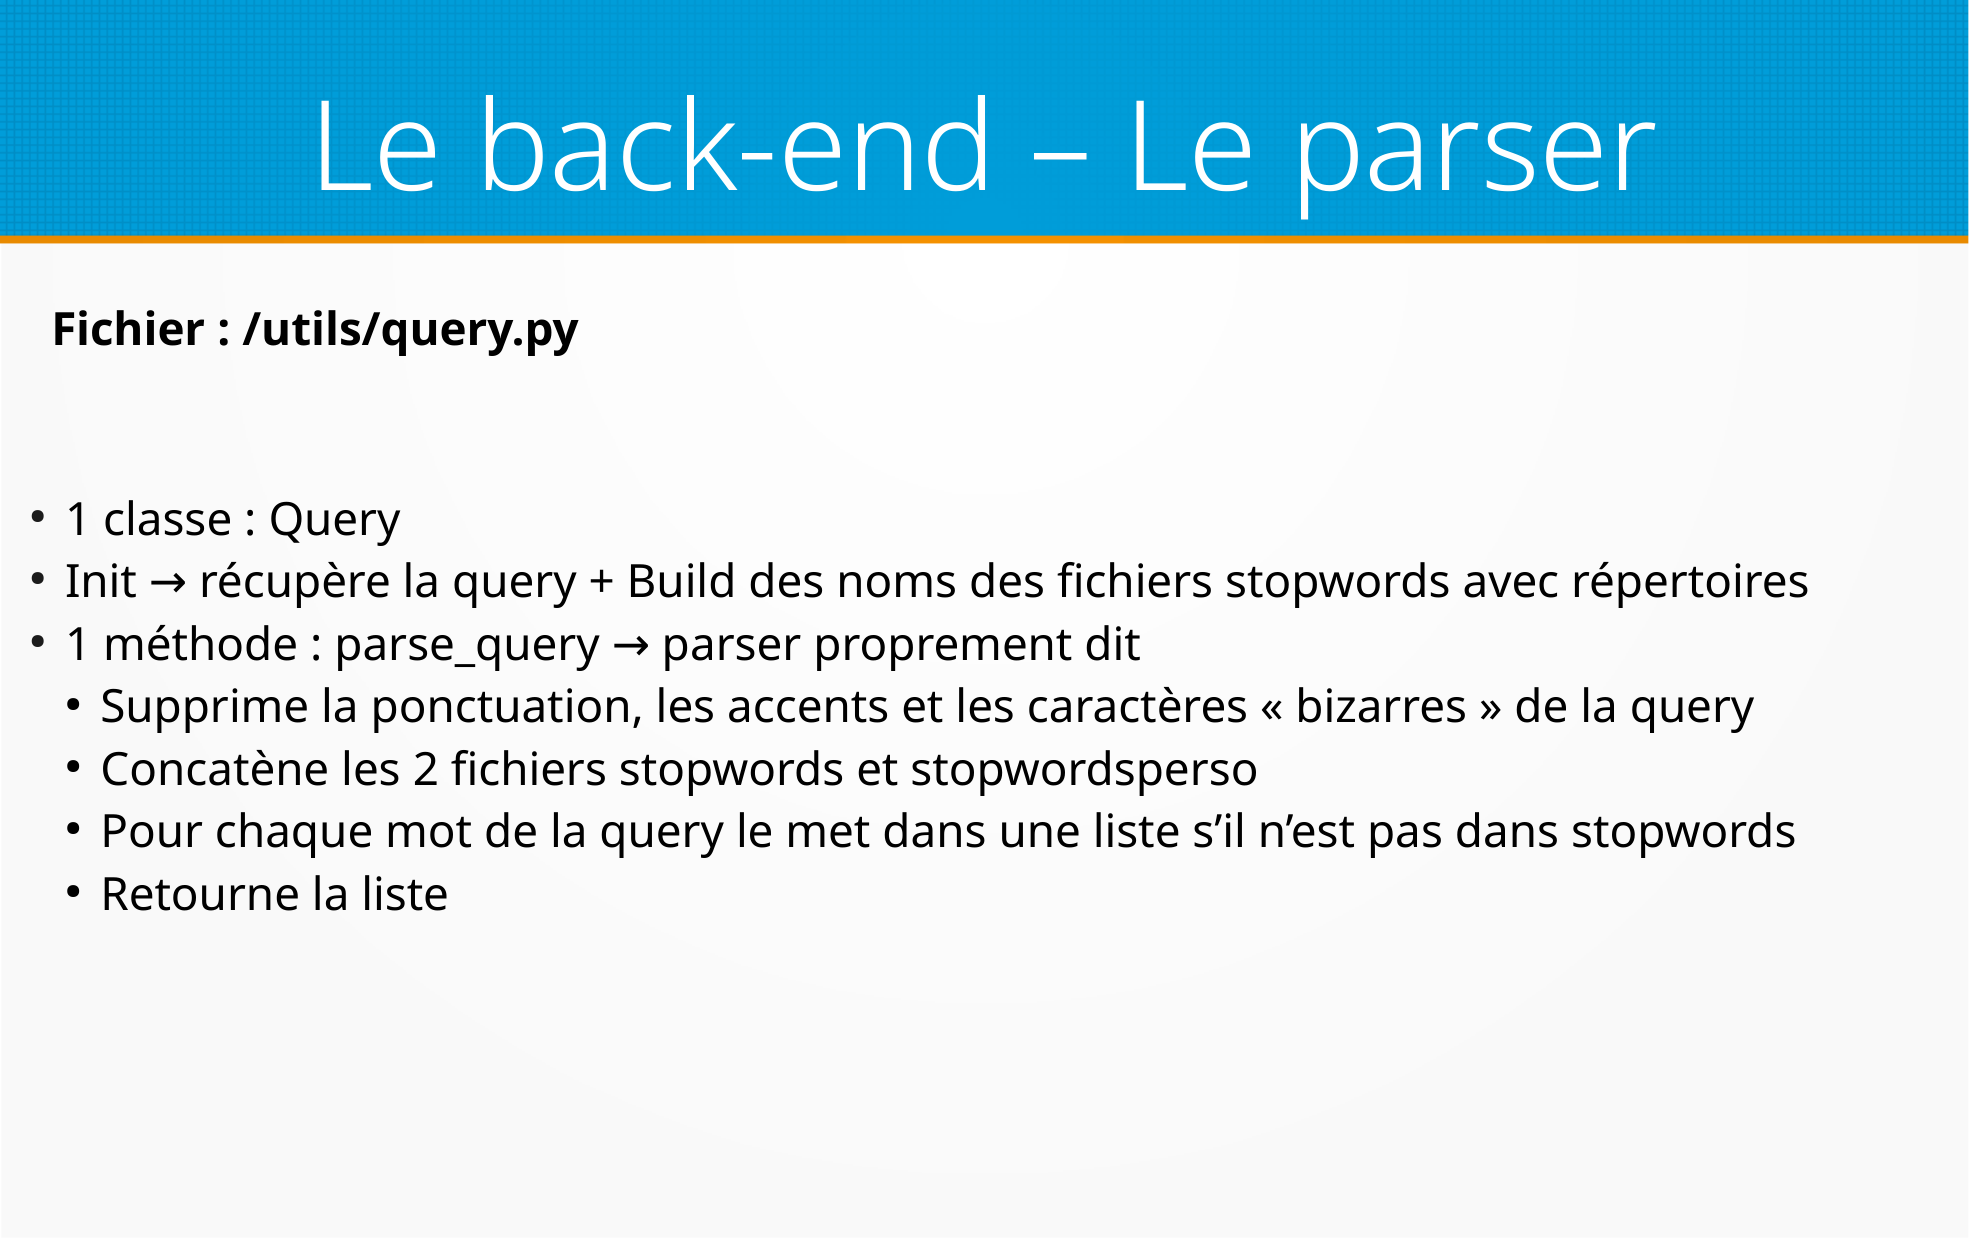

# Le back-end – Le parser
Fichier : /utils/query.py
1 classe : Query
Init → récupère la query + Build des noms des fichiers stopwords avec répertoires
1 méthode : parse_query → parser proprement dit
Supprime la ponctuation, les accents et les caractères « bizarres » de la query
Concatène les 2 fichiers stopwords et stopwordsperso
Pour chaque mot de la query le met dans une liste s’il n’est pas dans stopwords
Retourne la liste